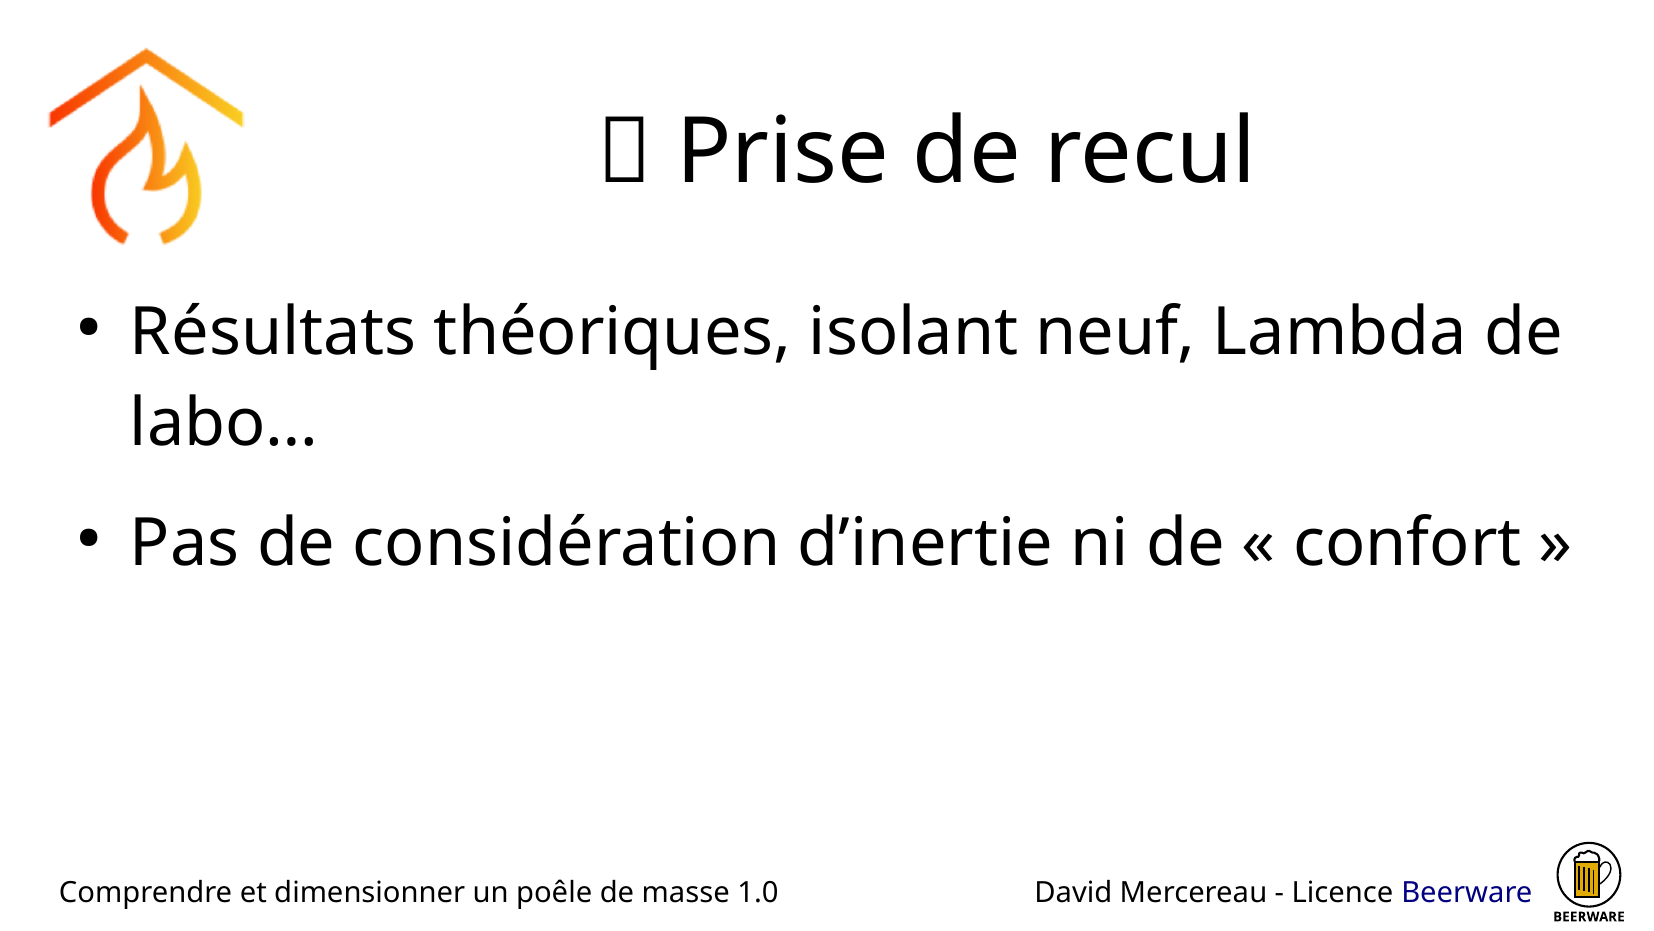

# 📄 Prise de recul
Résultats théoriques, isolant neuf, Lambda de labo…
Pas de considération d’inertie ni de « confort »
Comprendre et dimensionner un poêle de masse 1.0